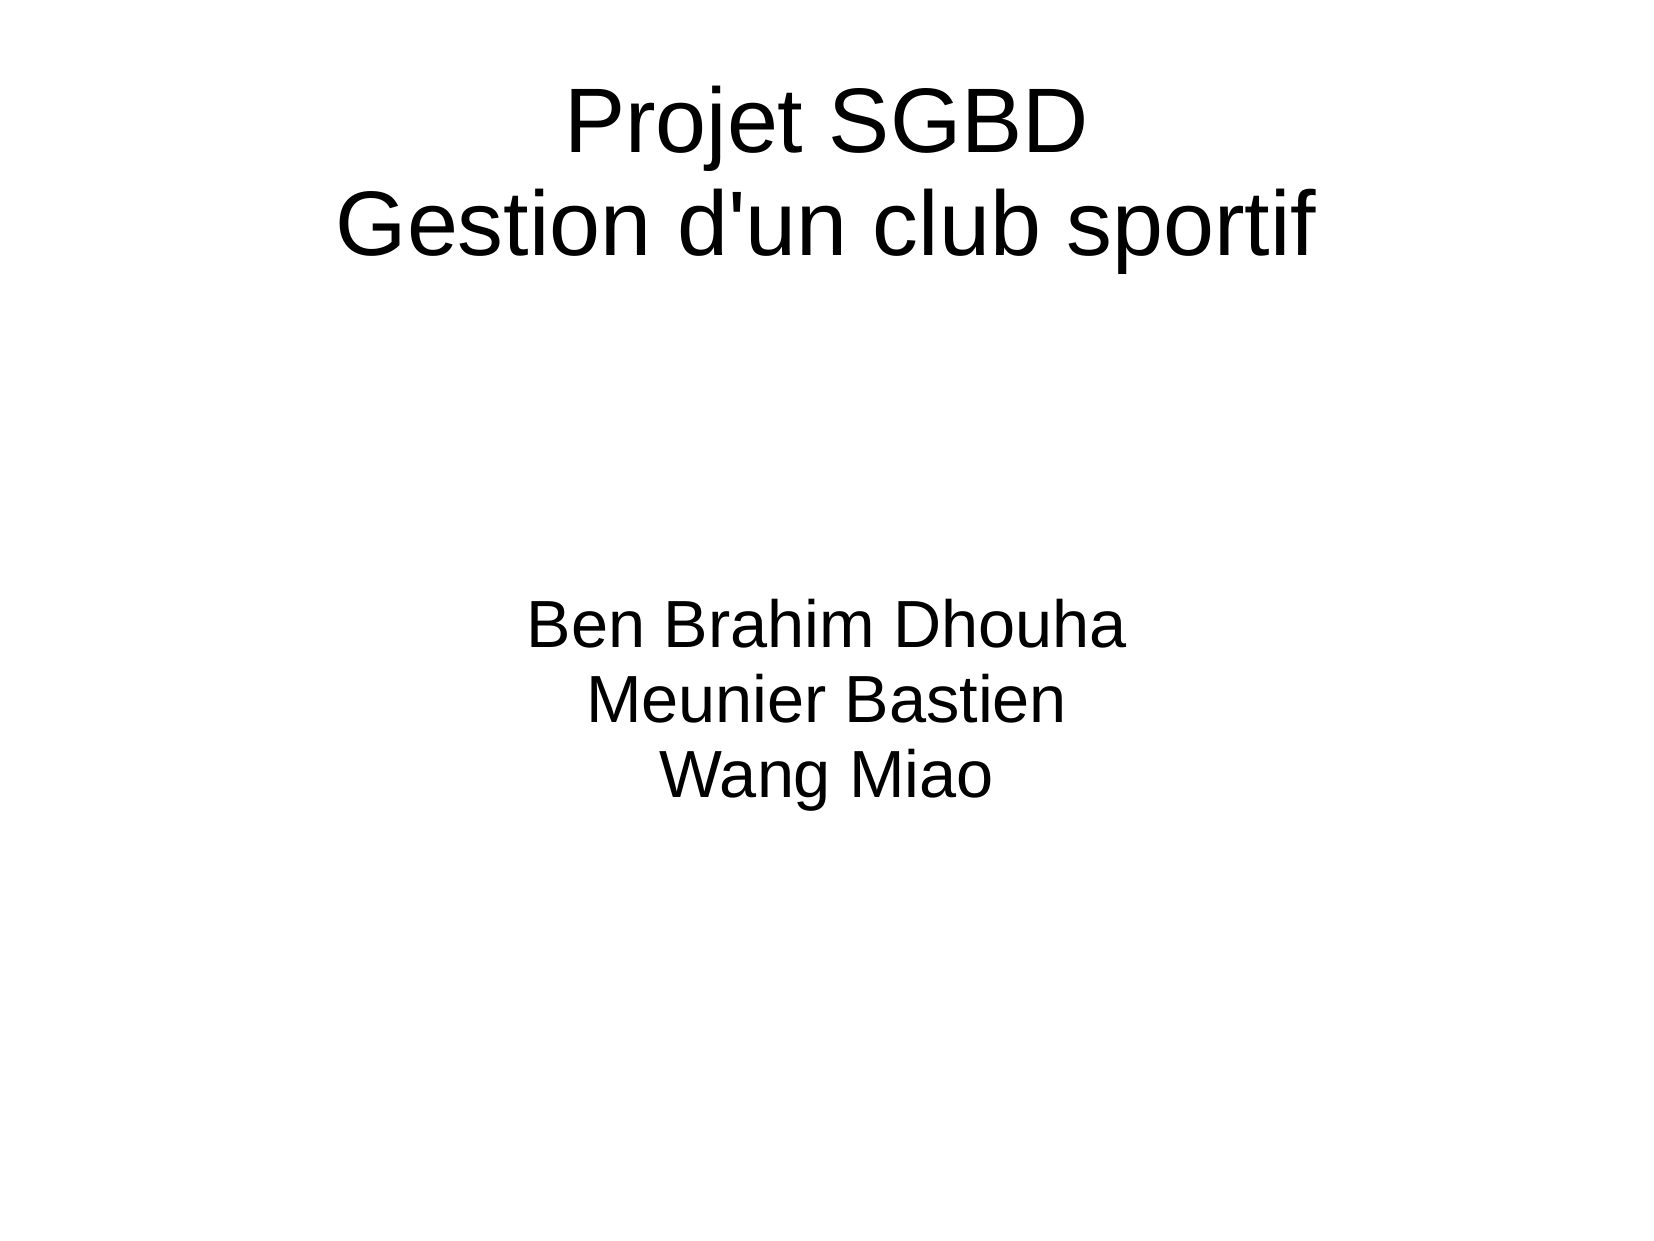

# Projet SGBD Gestion d'un club sportif
Ben Brahim Dhouha
Meunier Bastien
Wang Miao